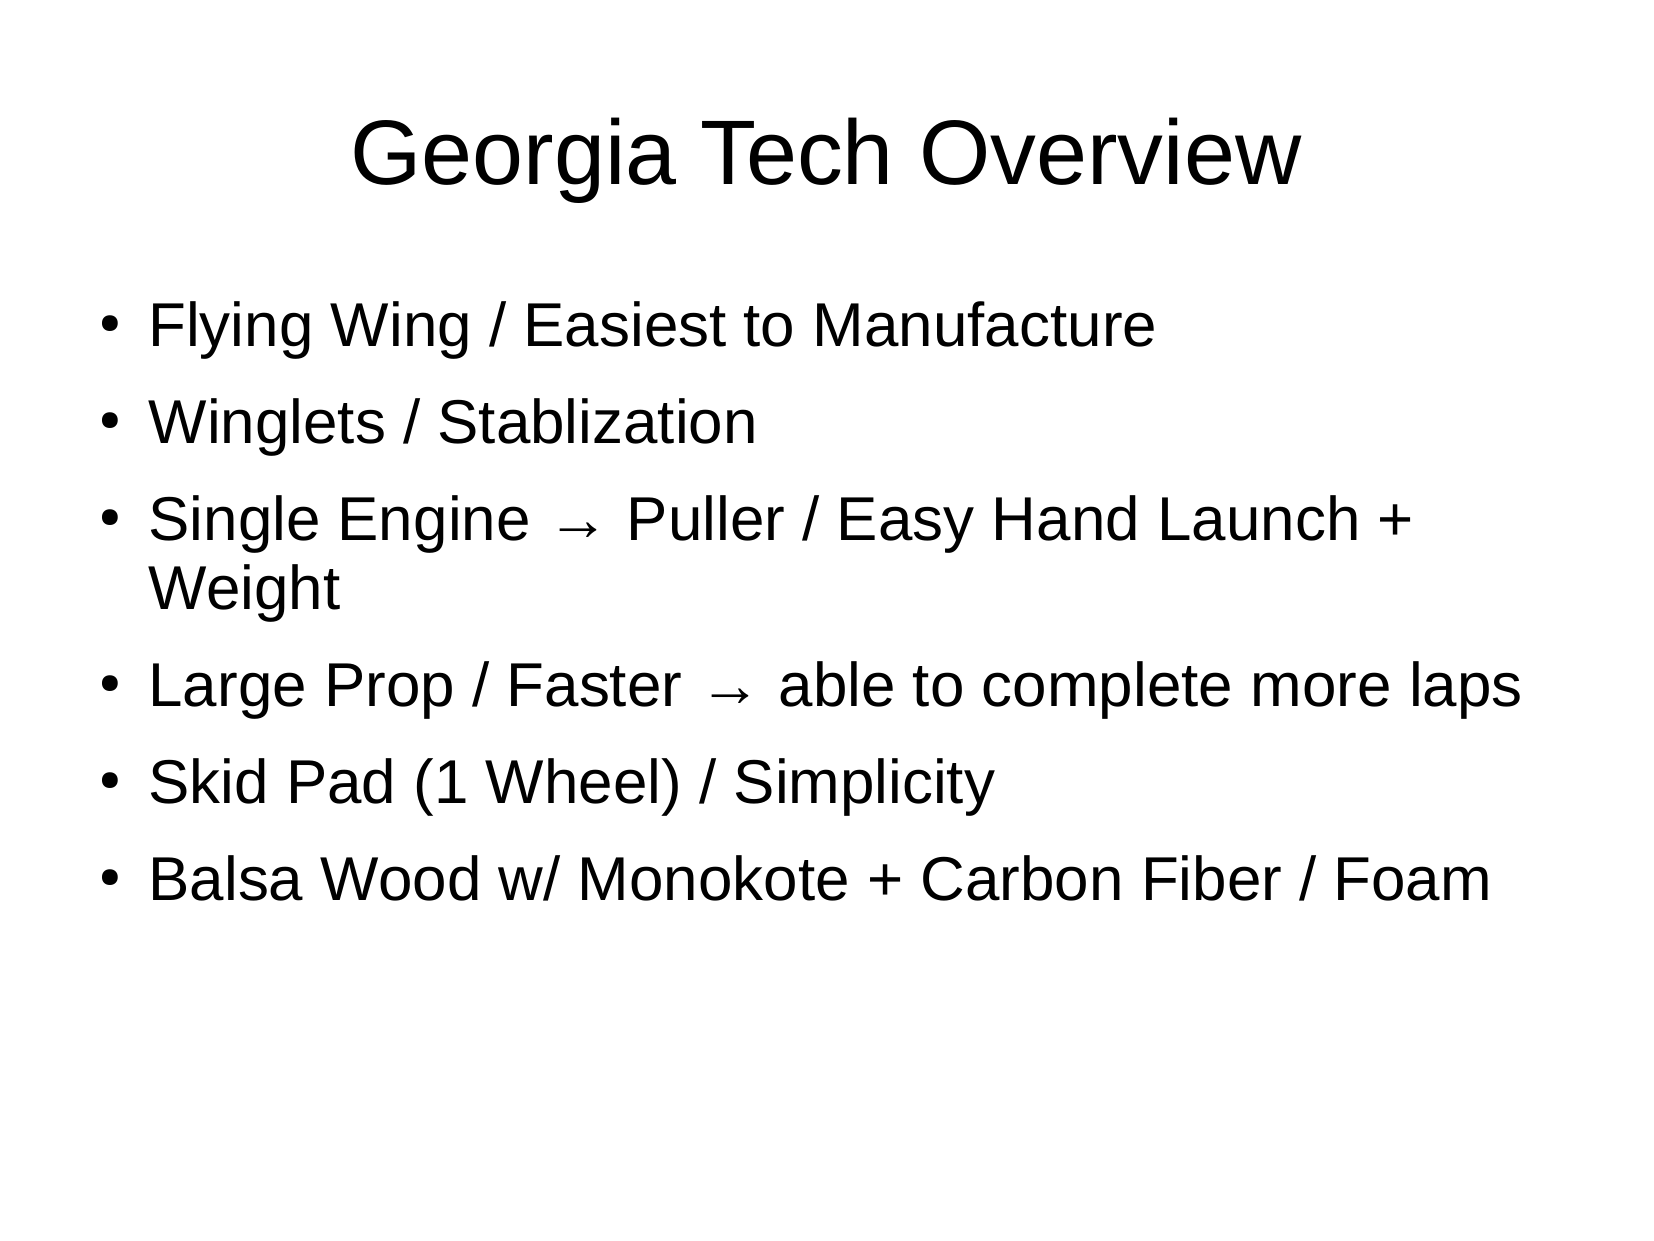

# Georgia Tech Overview
Flying Wing / Easiest to Manufacture
Winglets / Stablization
Single Engine → Puller / Easy Hand Launch + Weight
Large Prop / Faster → able to complete more laps
Skid Pad (1 Wheel) / Simplicity
Balsa Wood w/ Monokote + Carbon Fiber / Foam